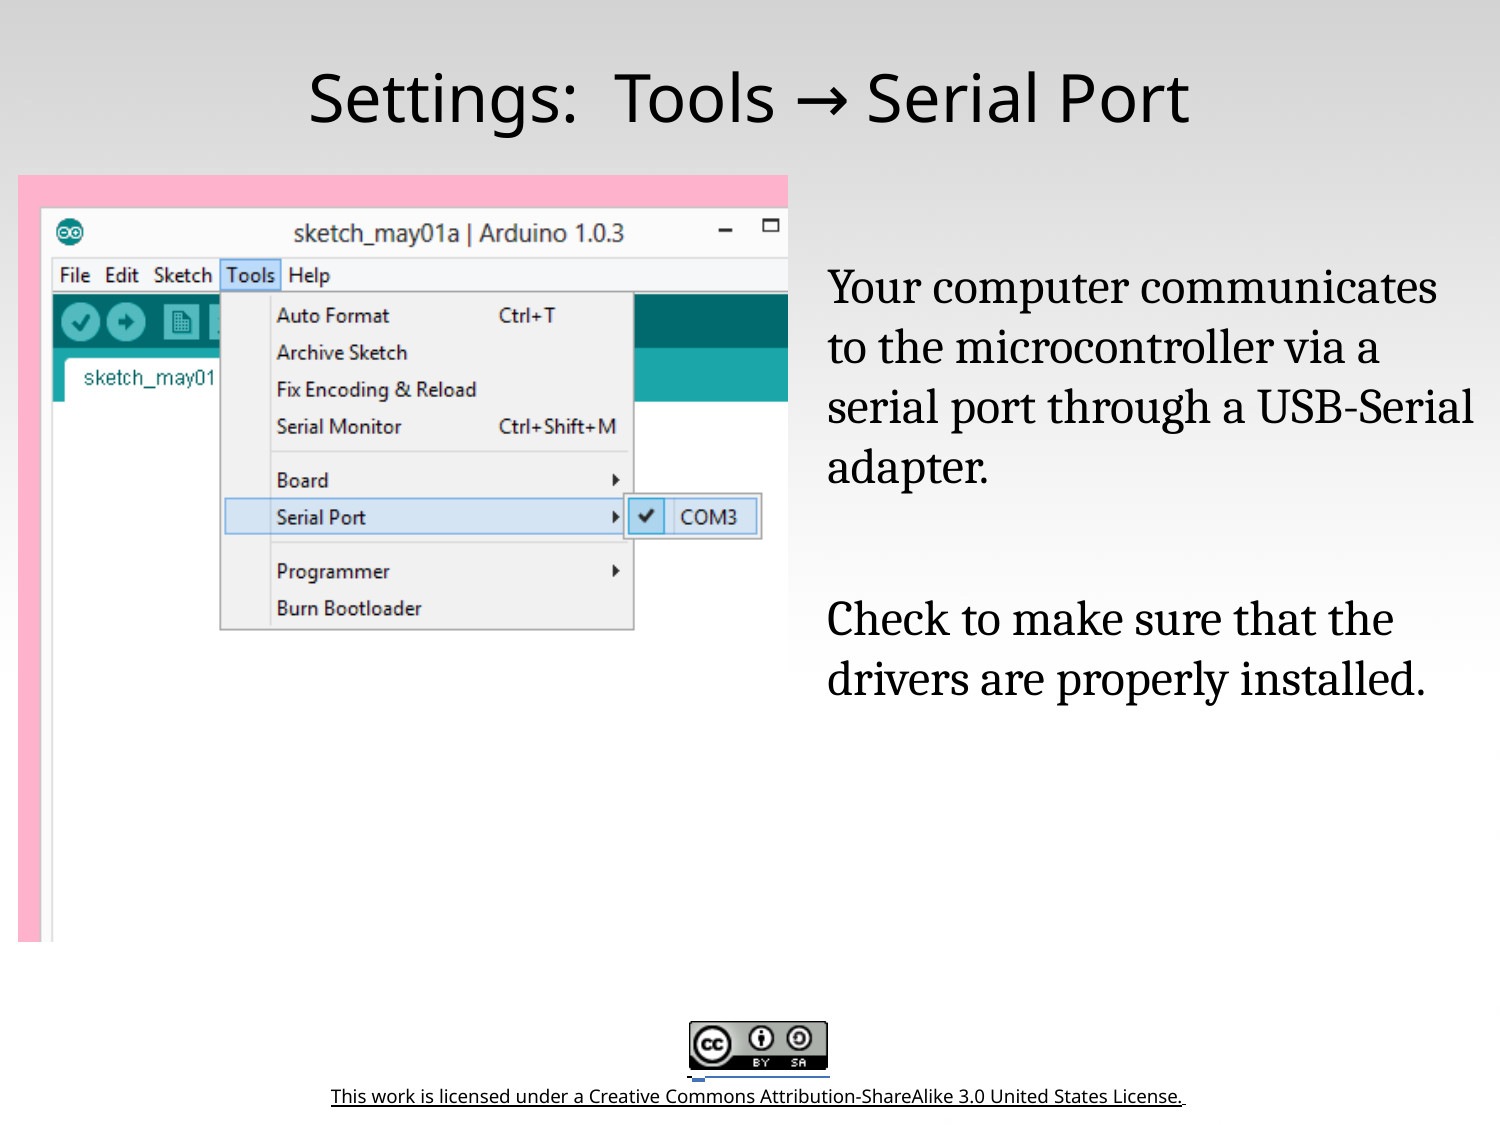

# Settings: Tools → Serial Port
Your computer communicates to the microcontroller via a serial port through a USB-Serial adapter.
Check to make sure that the drivers are properly installed.